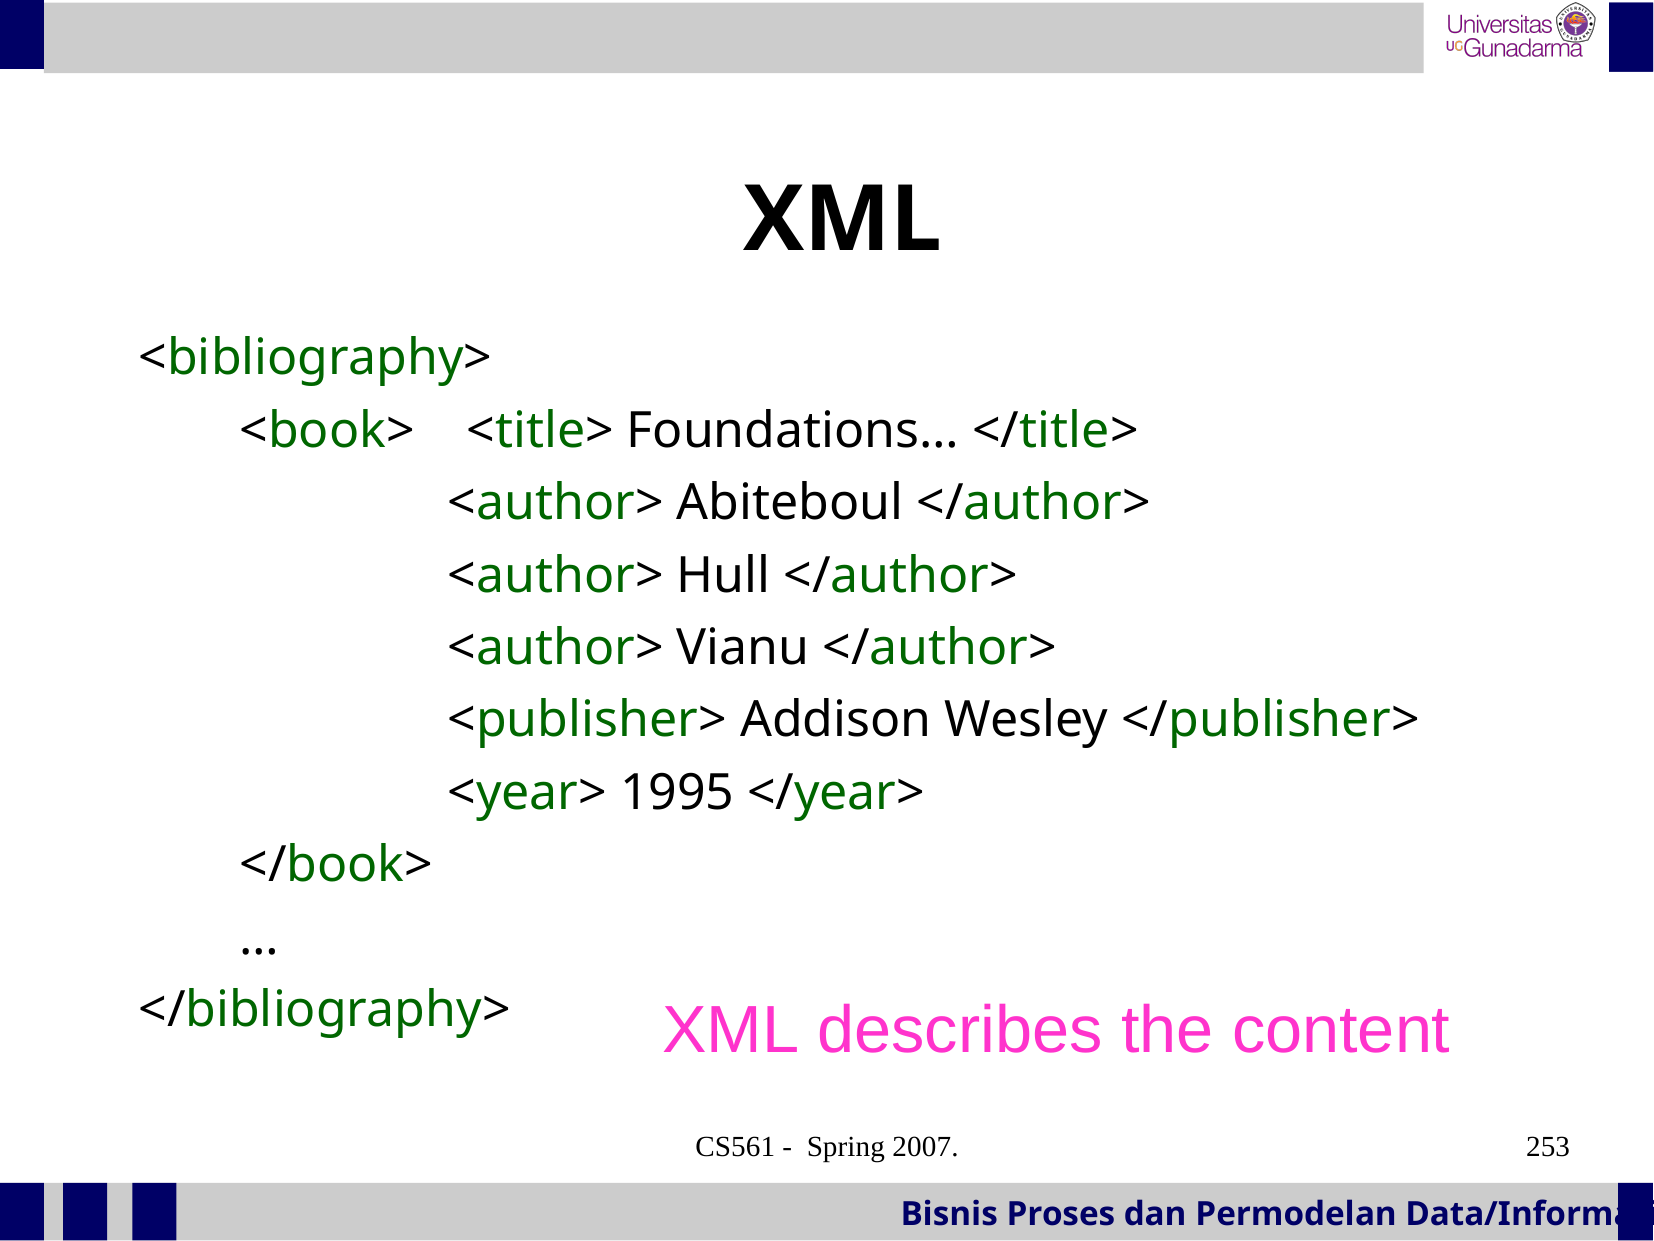

# XML
<bibliography>
 <book> <title> Foundations… </title>
 <author> Abiteboul </author>
 <author> Hull </author>
 <author> Vianu </author>
 <publisher> Addison Wesley </publisher>
 <year> 1995 </year>
 </book>
 …
</bibliography>
XML describes the content
CS561 - Spring 2007.
253